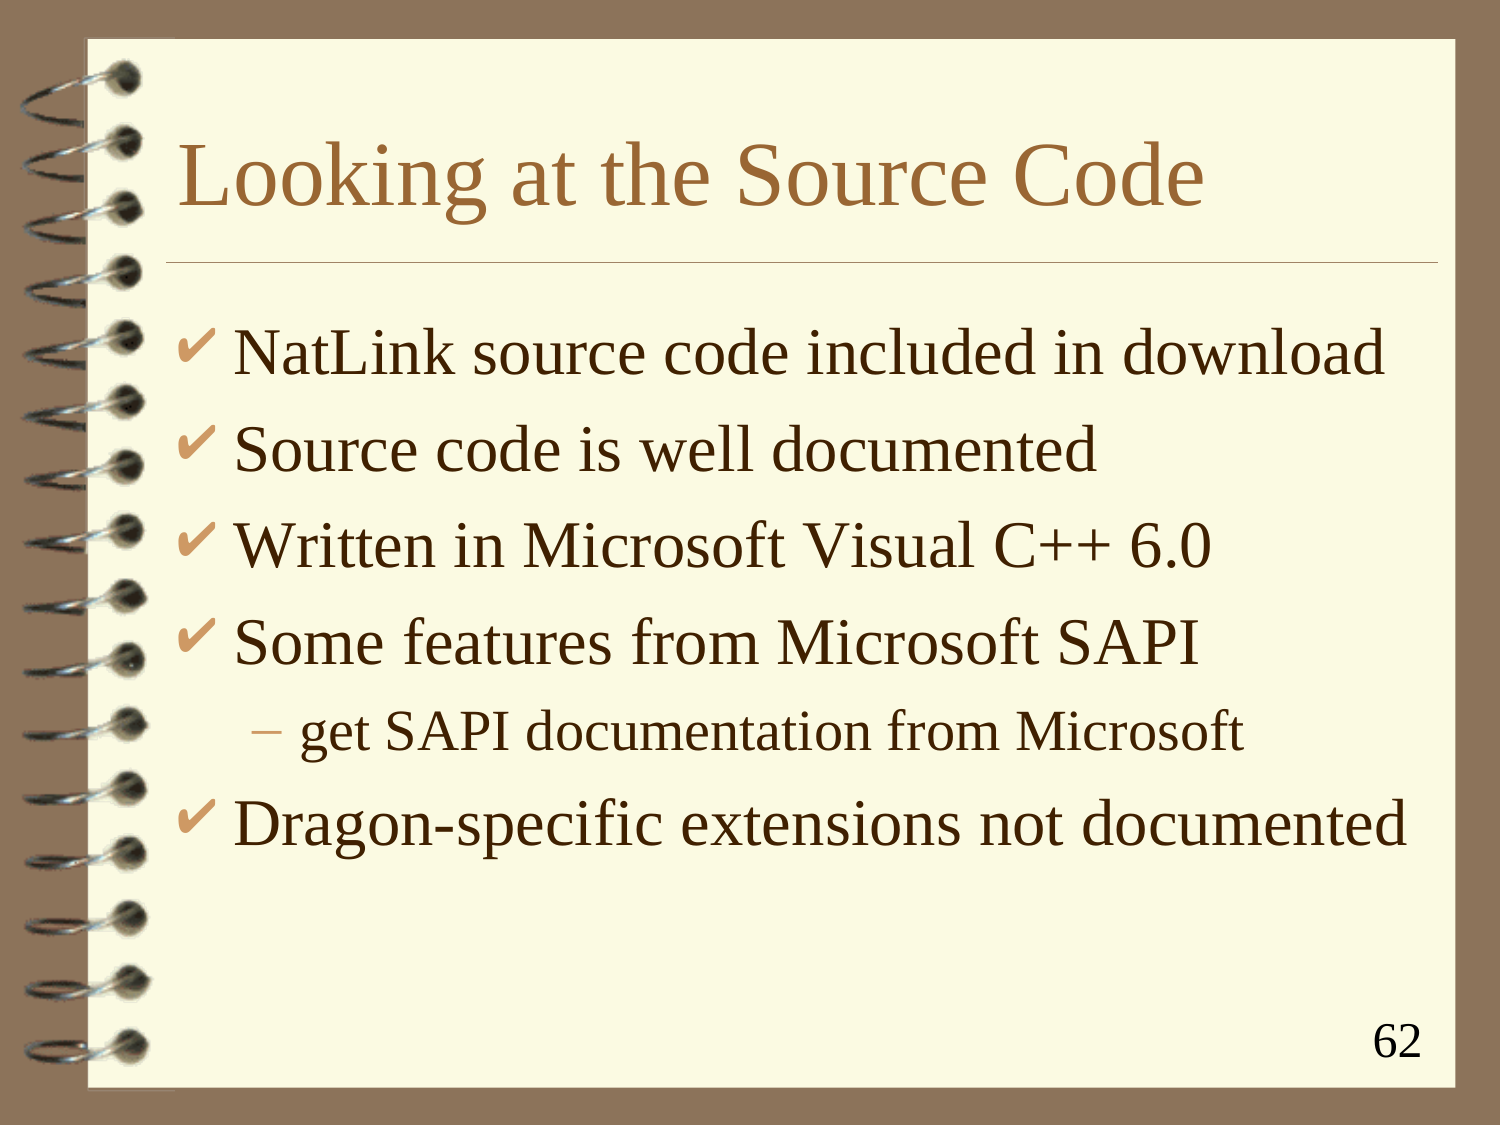

# Looking at the Source Code
NatLink source code included in download
Source code is well documented
Written in Microsoft Visual C++ 6.0
Some features from Microsoft SAPI
get SAPI documentation from Microsoft
Dragon-specific extensions not documented
62